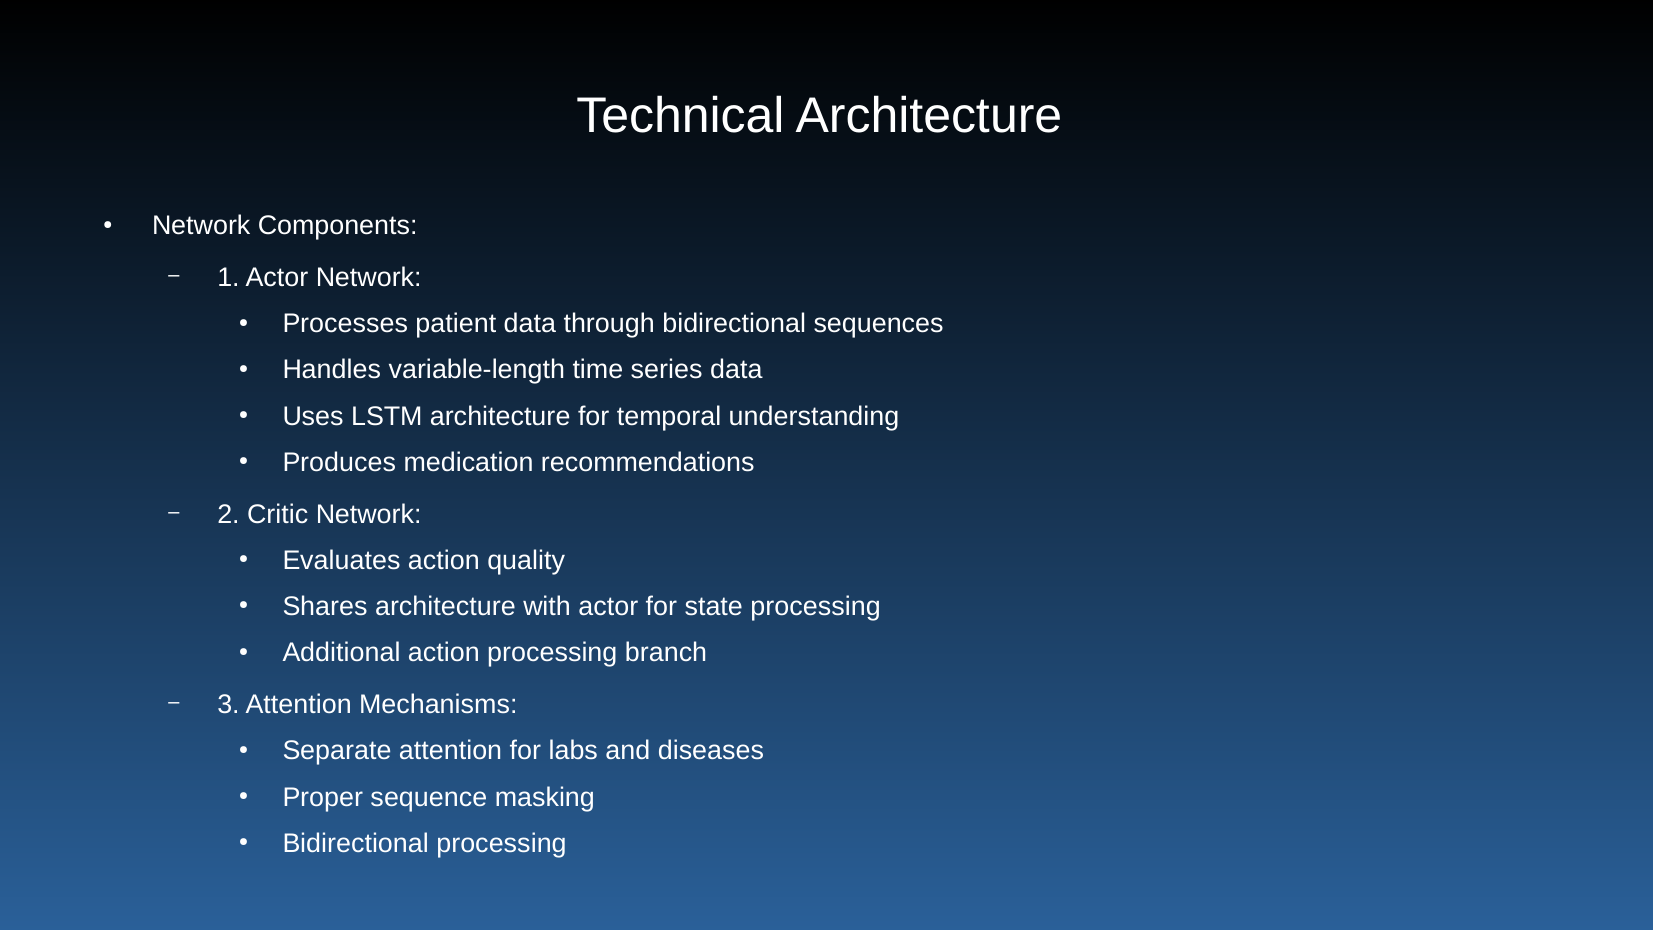

# Technical Architecture
Network Components:
1. Actor Network:
Processes patient data through bidirectional sequences
Handles variable-length time series data
Uses LSTM architecture for temporal understanding
Produces medication recommendations
2. Critic Network:
Evaluates action quality
Shares architecture with actor for state processing
Additional action processing branch
3. Attention Mechanisms:
Separate attention for labs and diseases
Proper sequence masking
Bidirectional processing